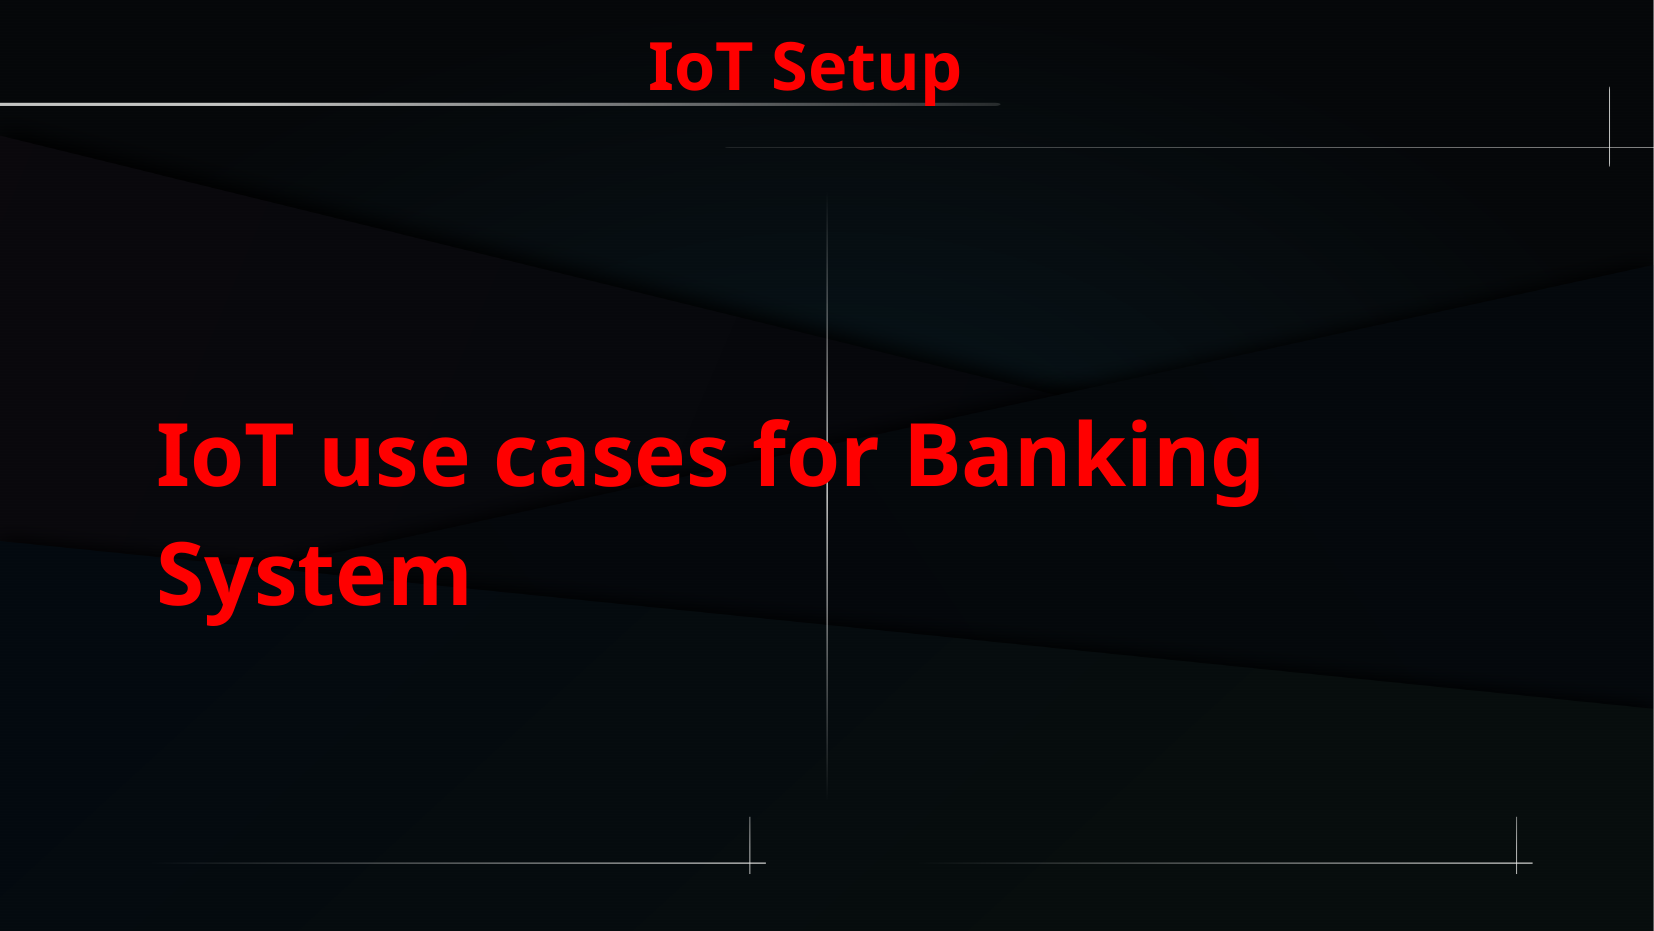

# IoT Setup
IoT use cases for Banking System